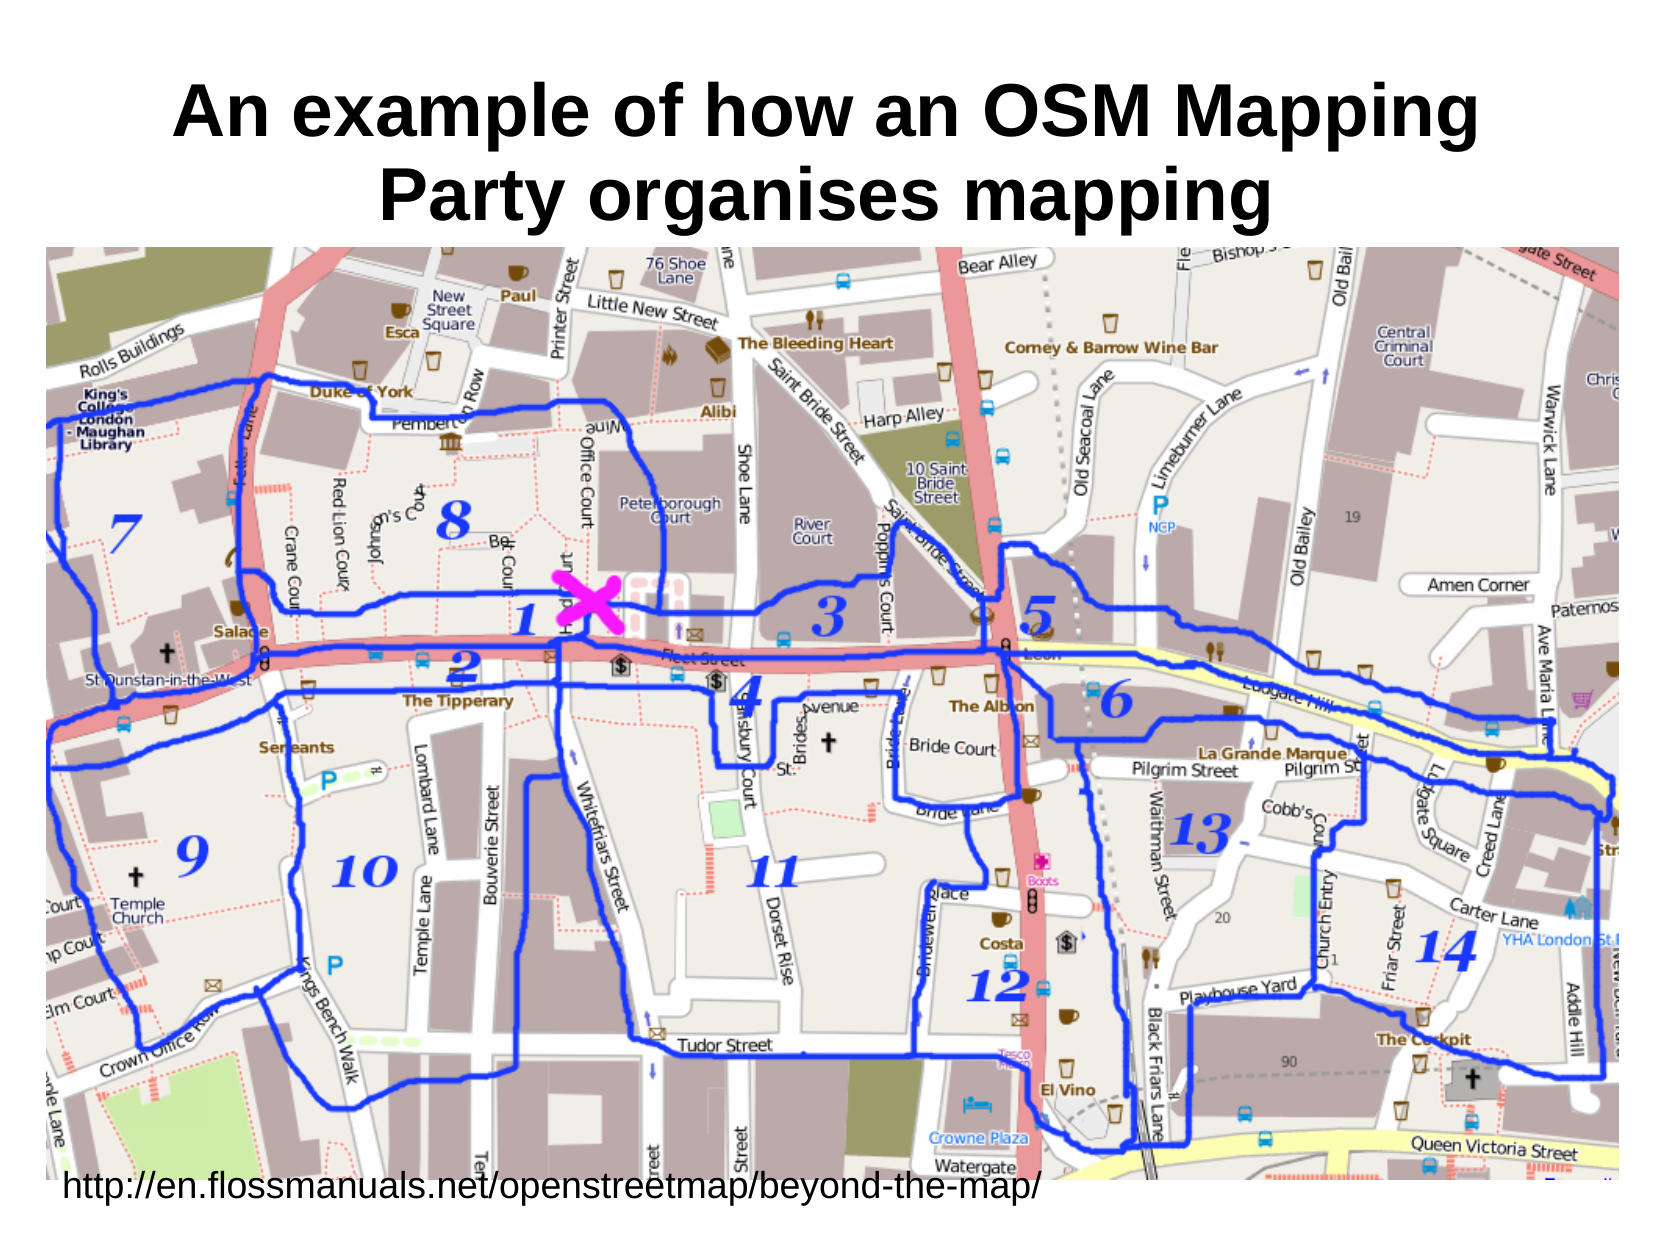

# An example of how an OSM Mapping Party organises mapping
http://en.flossmanuals.net/openstreetmap/beyond-the-map/